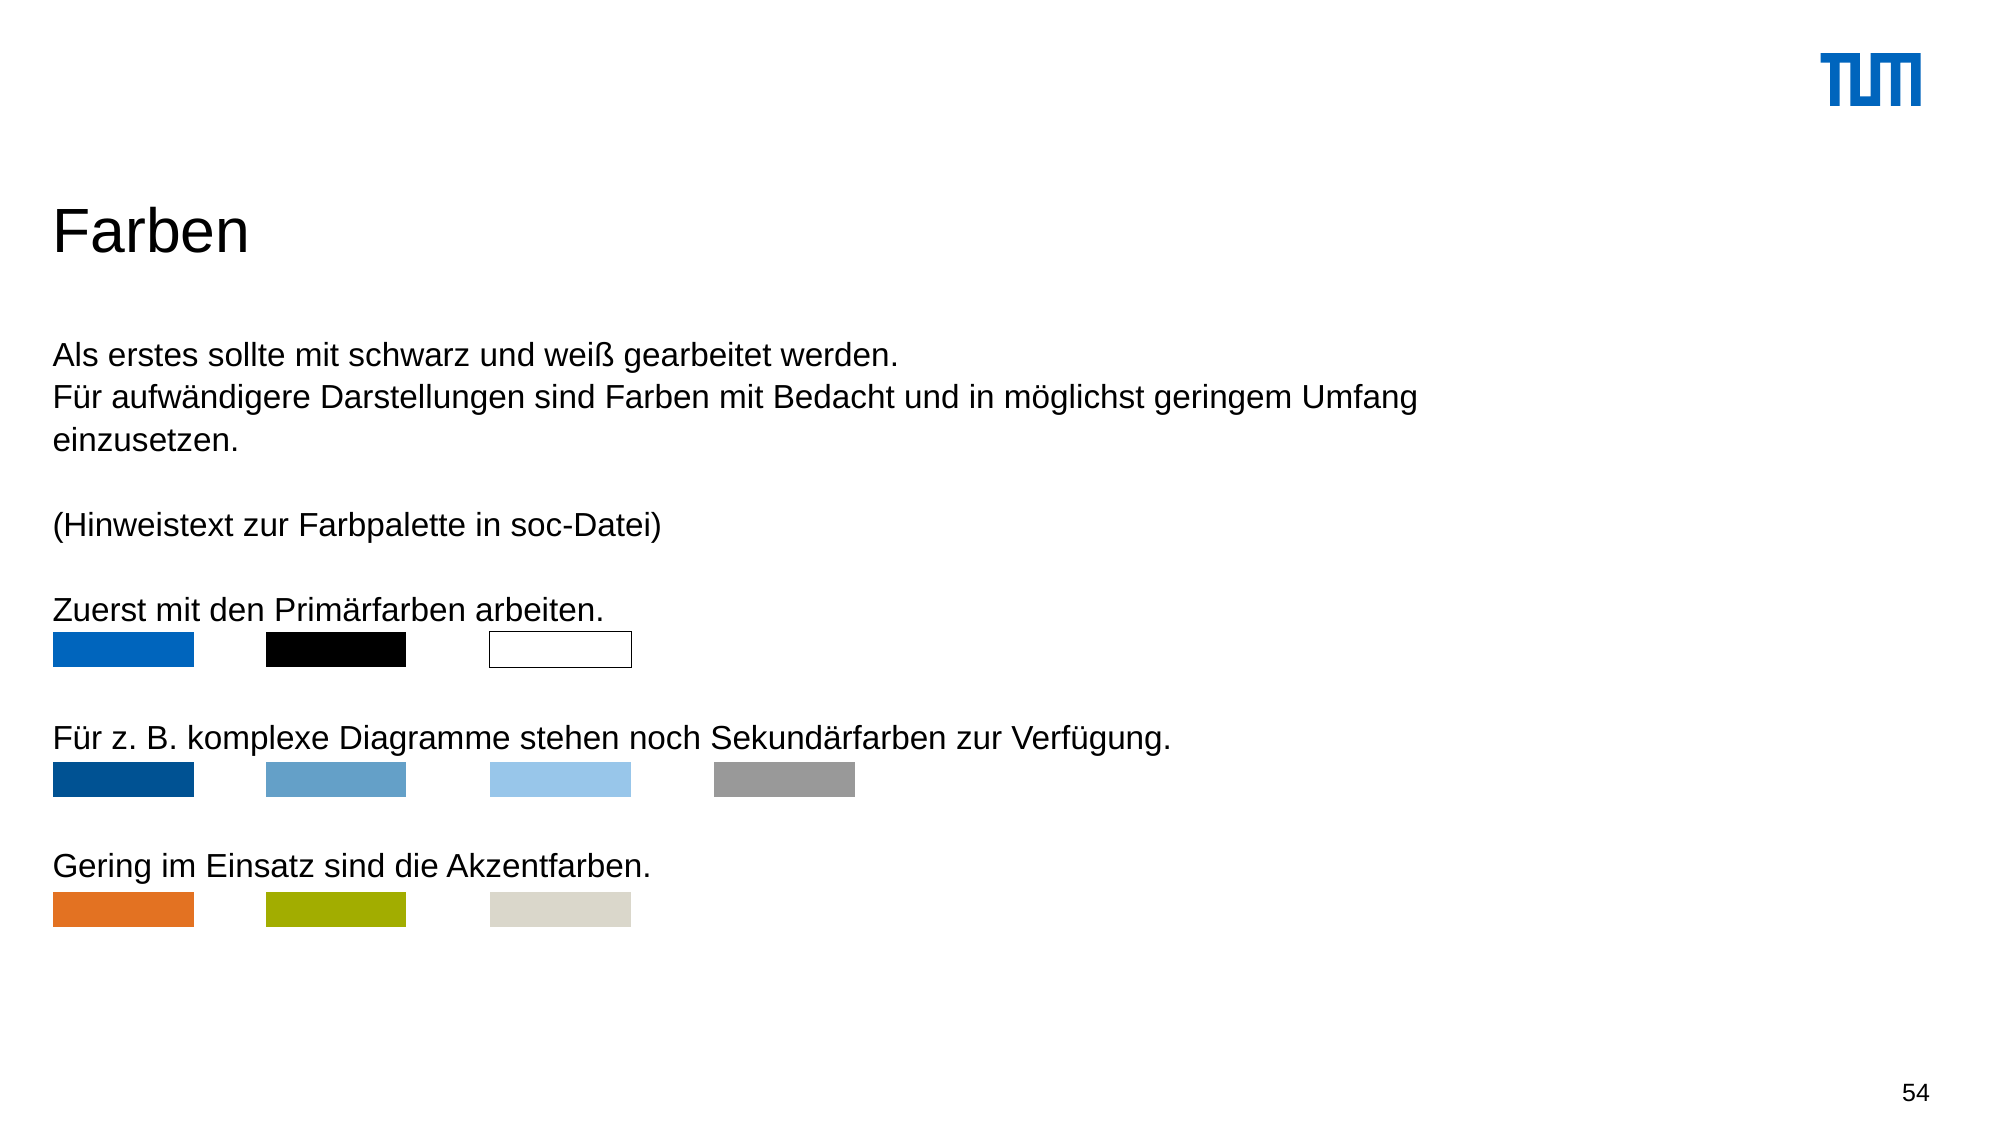

# Farben
Als erstes sollte mit schwarz und weiß gearbeitet werden.
Für aufwändigere Darstellungen sind Farben mit Bedacht und in möglichst geringem Umfang einzusetzen.
(Hinweistext zur Farbpalette in soc-Datei)
Zuerst mit den Primärfarben arbeiten.
Für z. B. komplexe Diagramme stehen noch Sekundärfarben zur Verfügung.
Gering im Einsatz sind die Akzentfarben.
54